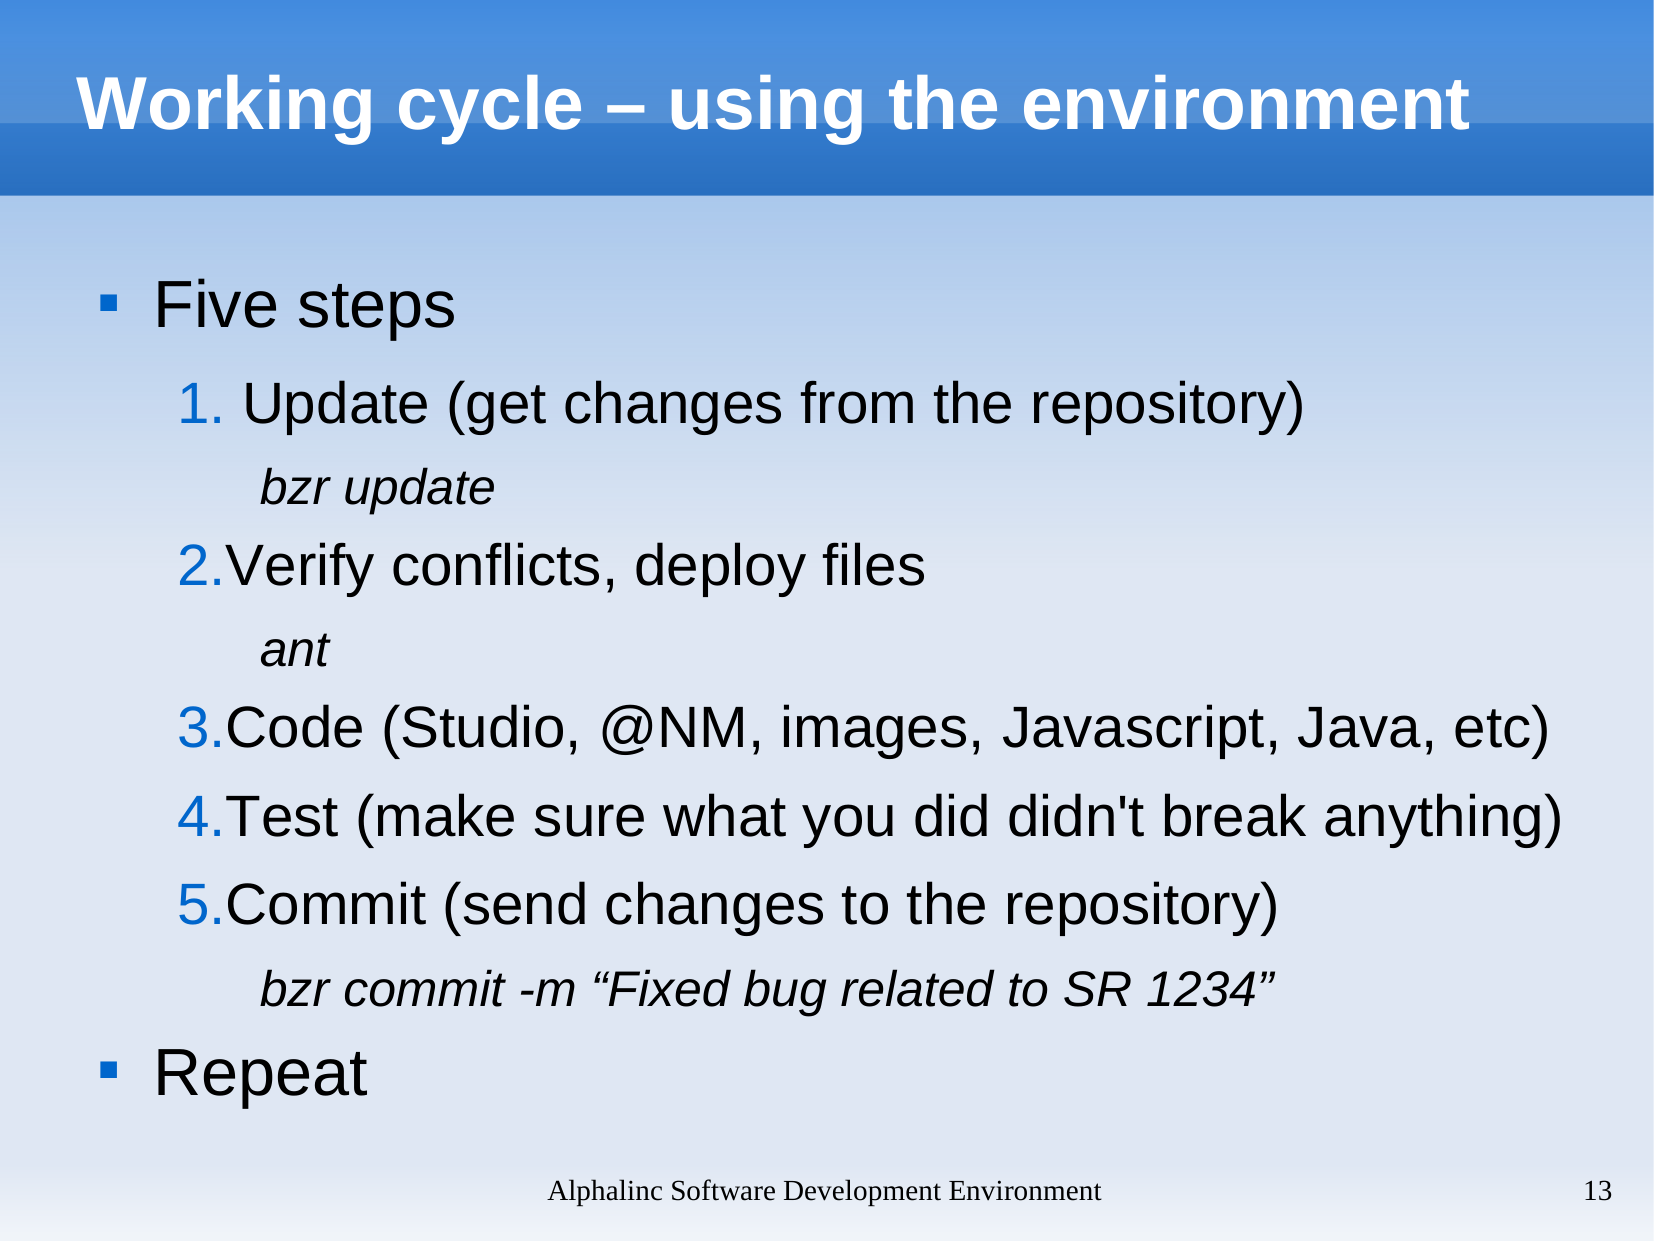

# Working cycle – using the environment
Five steps
 Update (get changes from the repository)
bzr update
Verify conflicts, deploy files
ant
Code (Studio, @NM, images, Javascript, Java, etc)
Test (make sure what you did didn't break anything)
Commit (send changes to the repository)
bzr commit -m “Fixed bug related to SR 1234”
Repeat
Alphalinc Software Development Environment
13